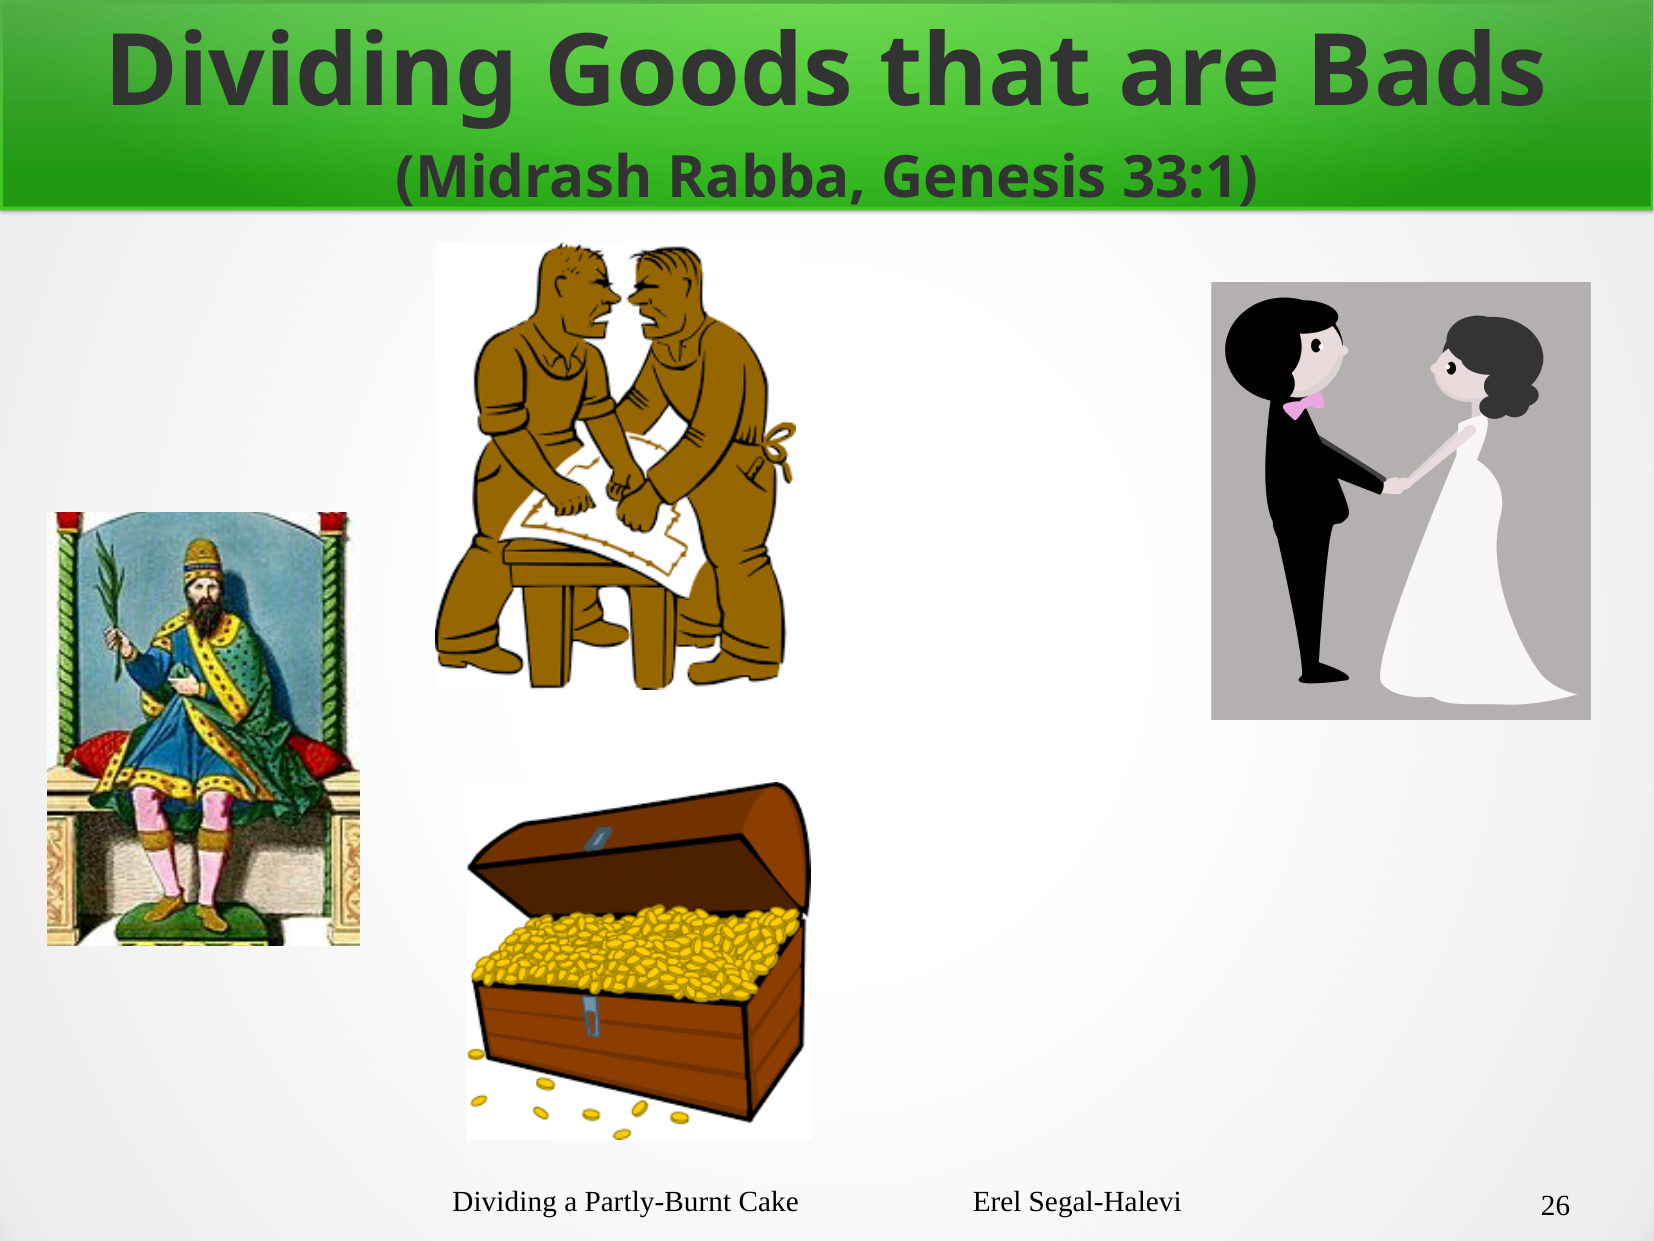

# Dividing Goods that are Bads (Midrash Rabba, Genesis 33:1)
Dividing a Partly-Burnt Cake Erel Segal-Halevi
26